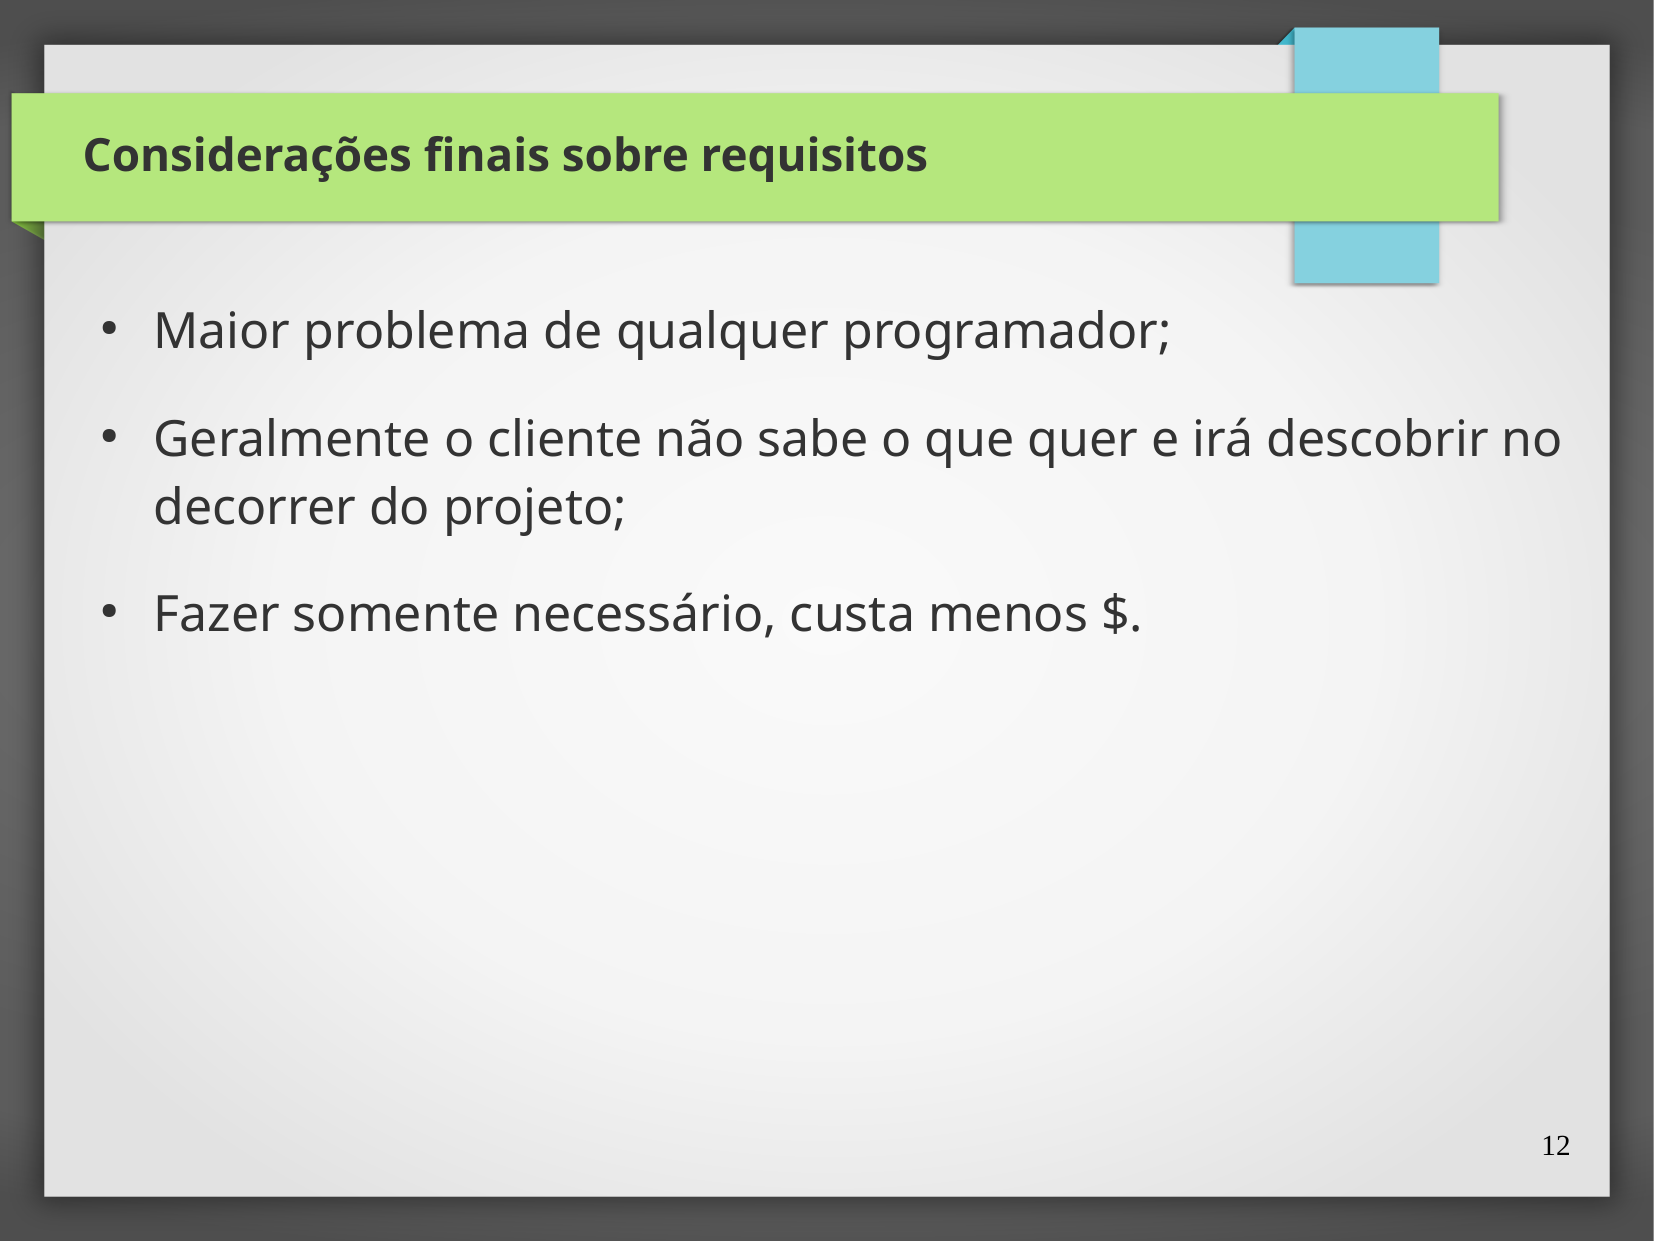

# Considerações finais sobre requisitos
Maior problema de qualquer programador;
Geralmente o cliente não sabe o que quer e irá descobrir no decorrer do projeto;
Fazer somente necessário, custa menos $.
12